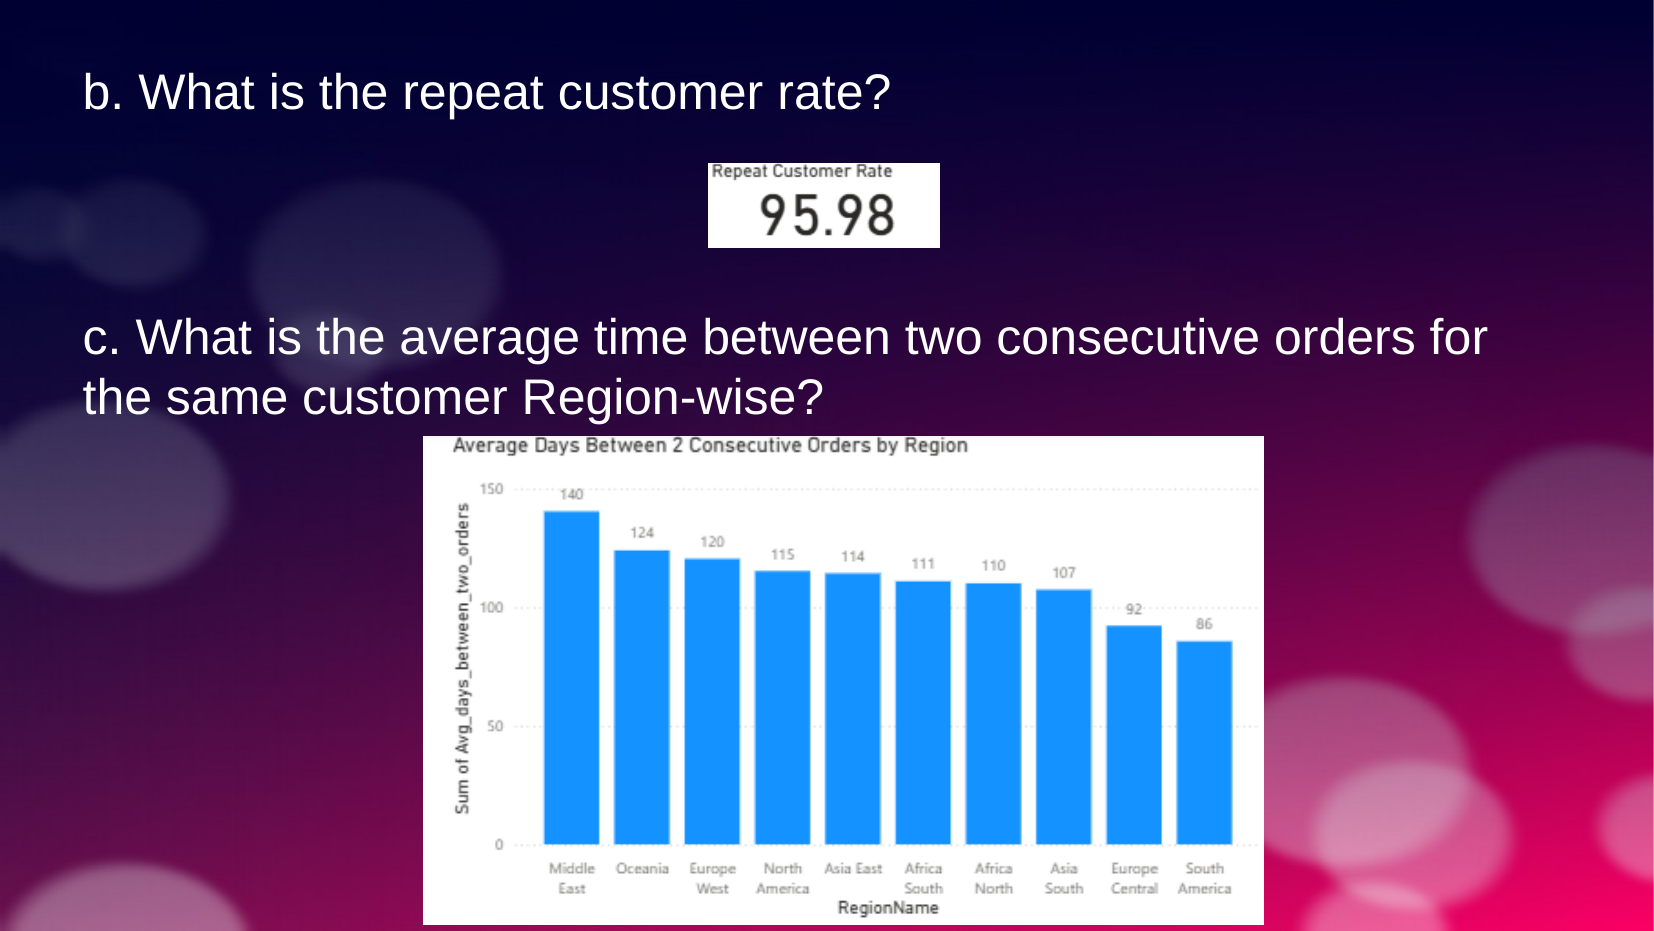

# b. What is the repeat customer rate?
c. What is the average time between two consecutive orders for the same customer Region-wise?